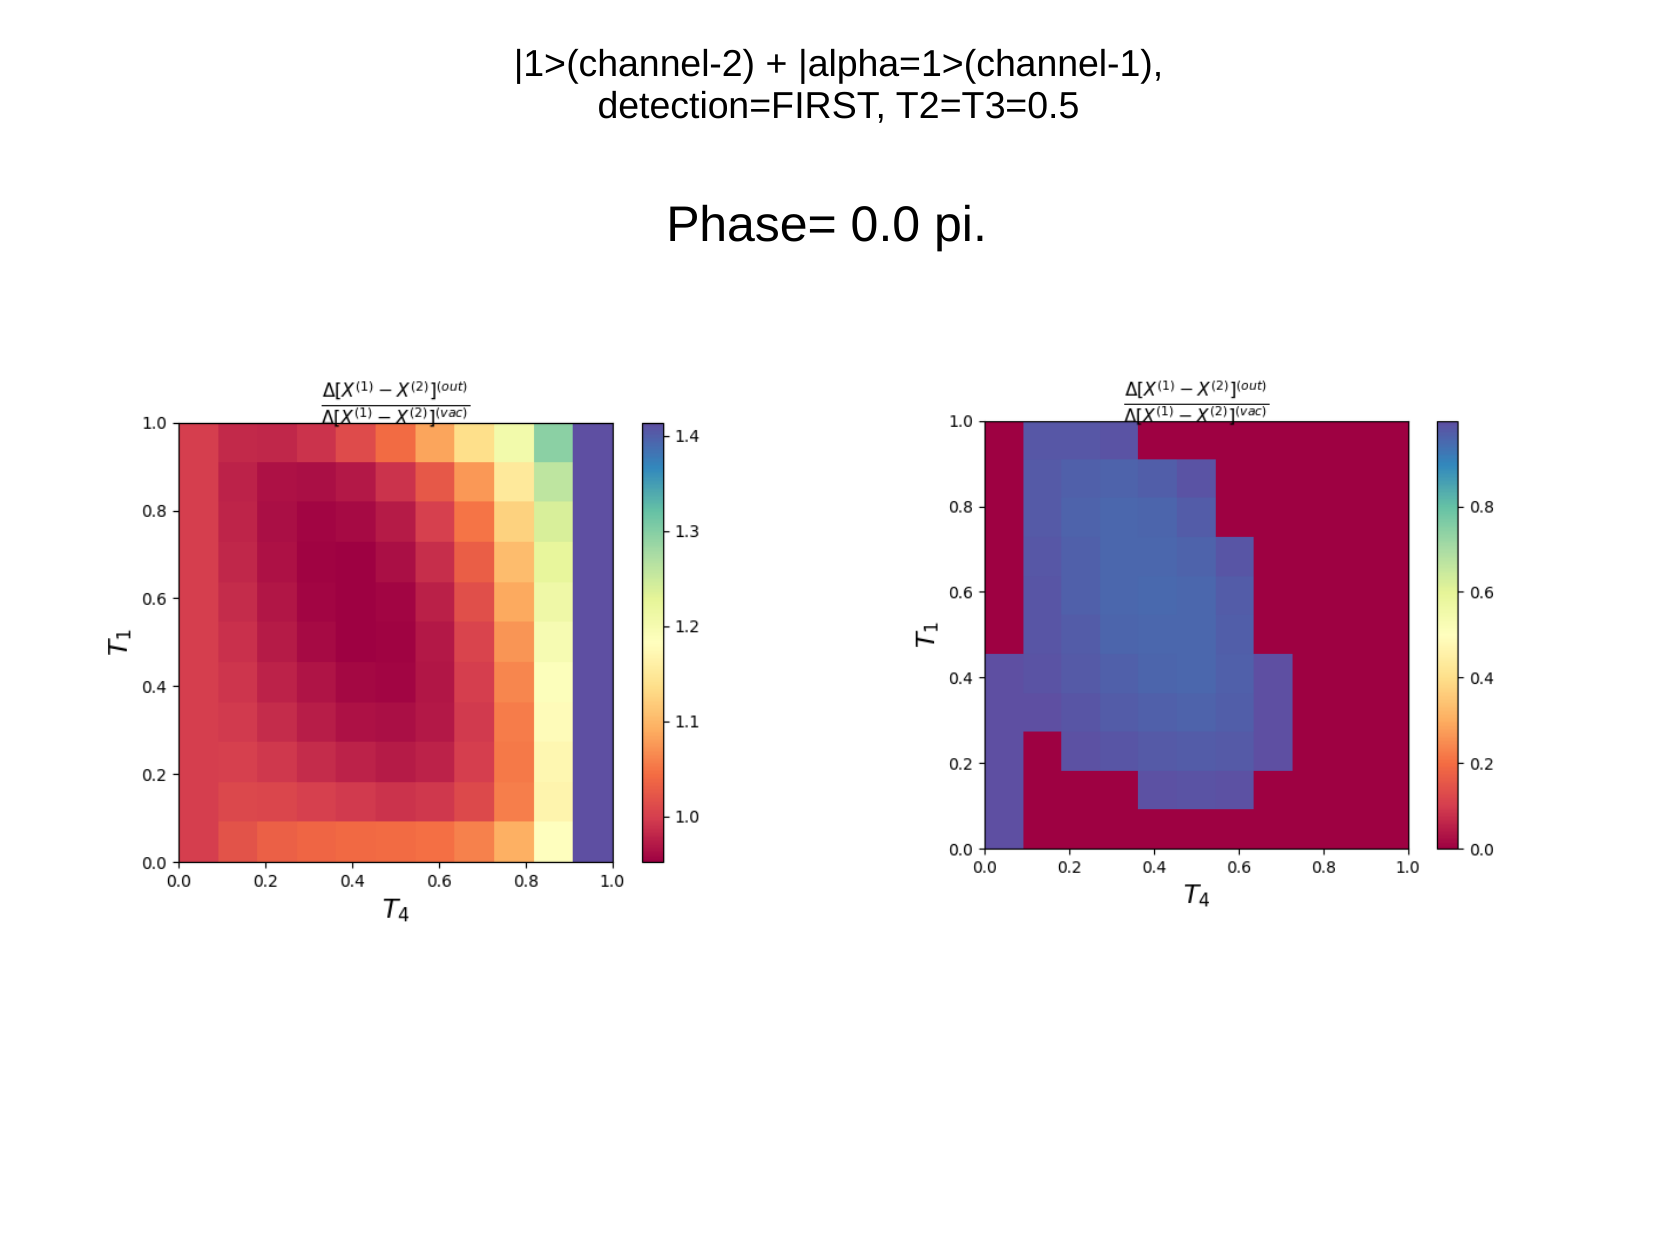

# |1>(channel-2) + |alpha=1>(channel-1), detection=FIRST, T2=T3=0.5
Phase= 0.0 pi.